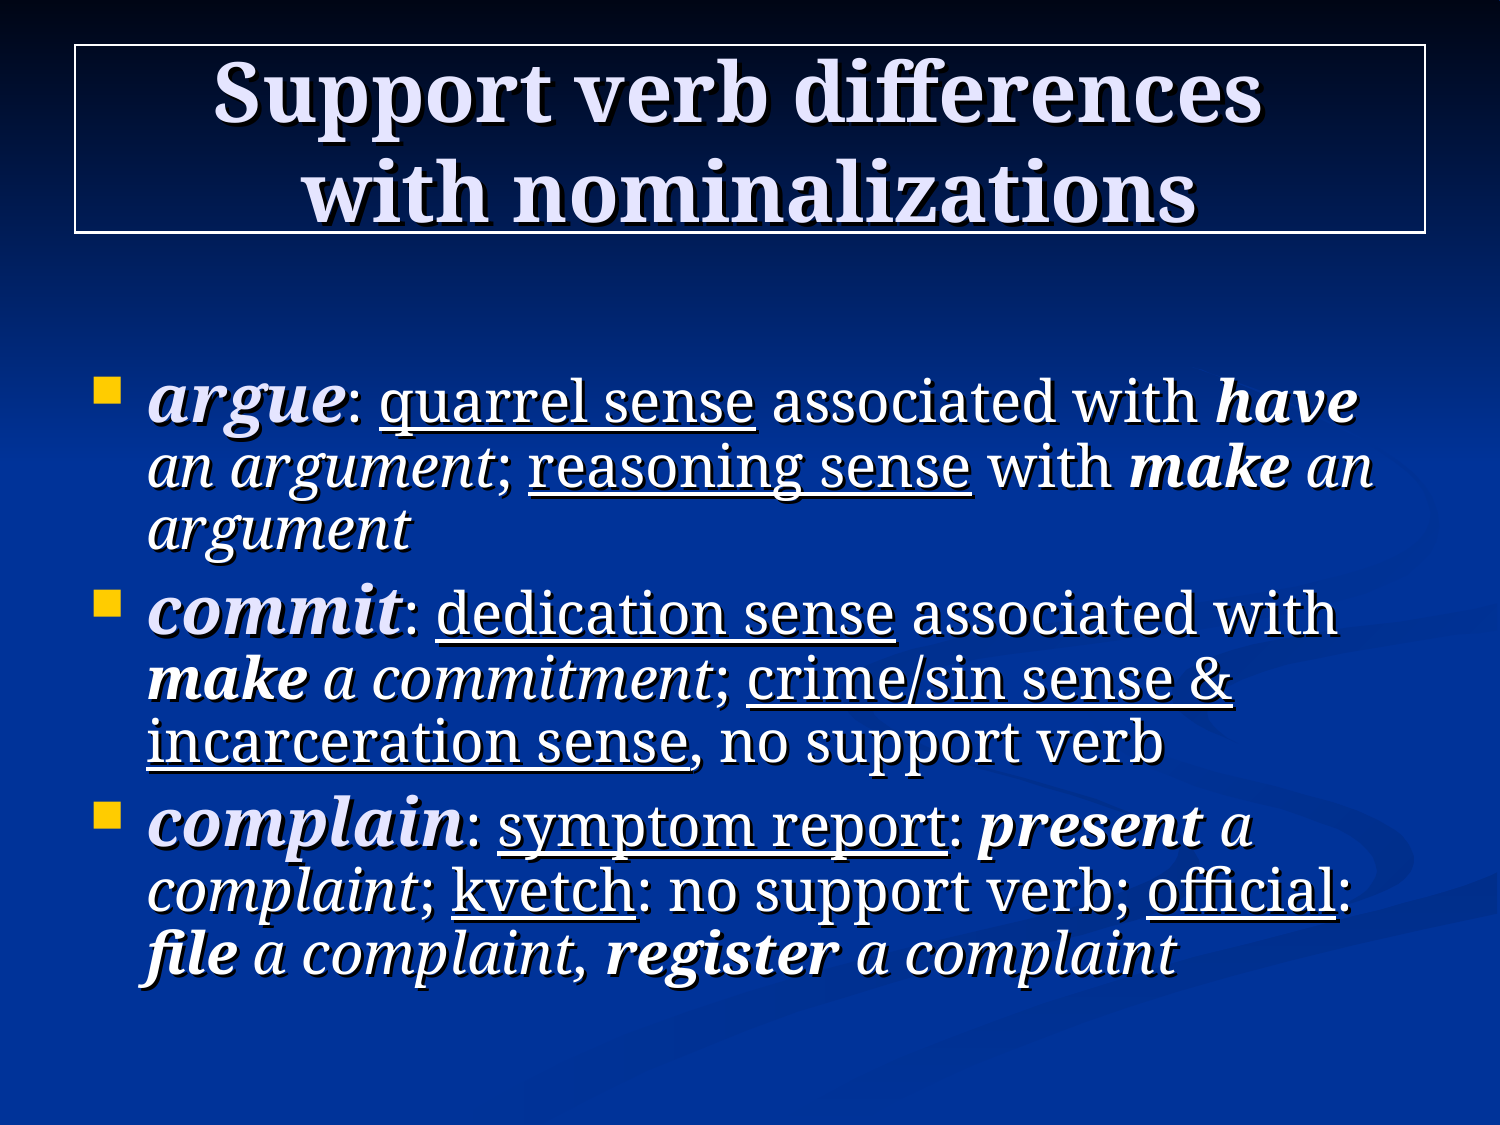

# Support verb differences with nominalizations
argue: quarrel sense associated with have an argument; reasoning sense with make an argument
commit: dedication sense associated with make a commitment; crime/sin sense & incarceration sense, no support verb
complain: symptom report: present a complaint; kvetch: no support verb; official: file a complaint, register a complaint